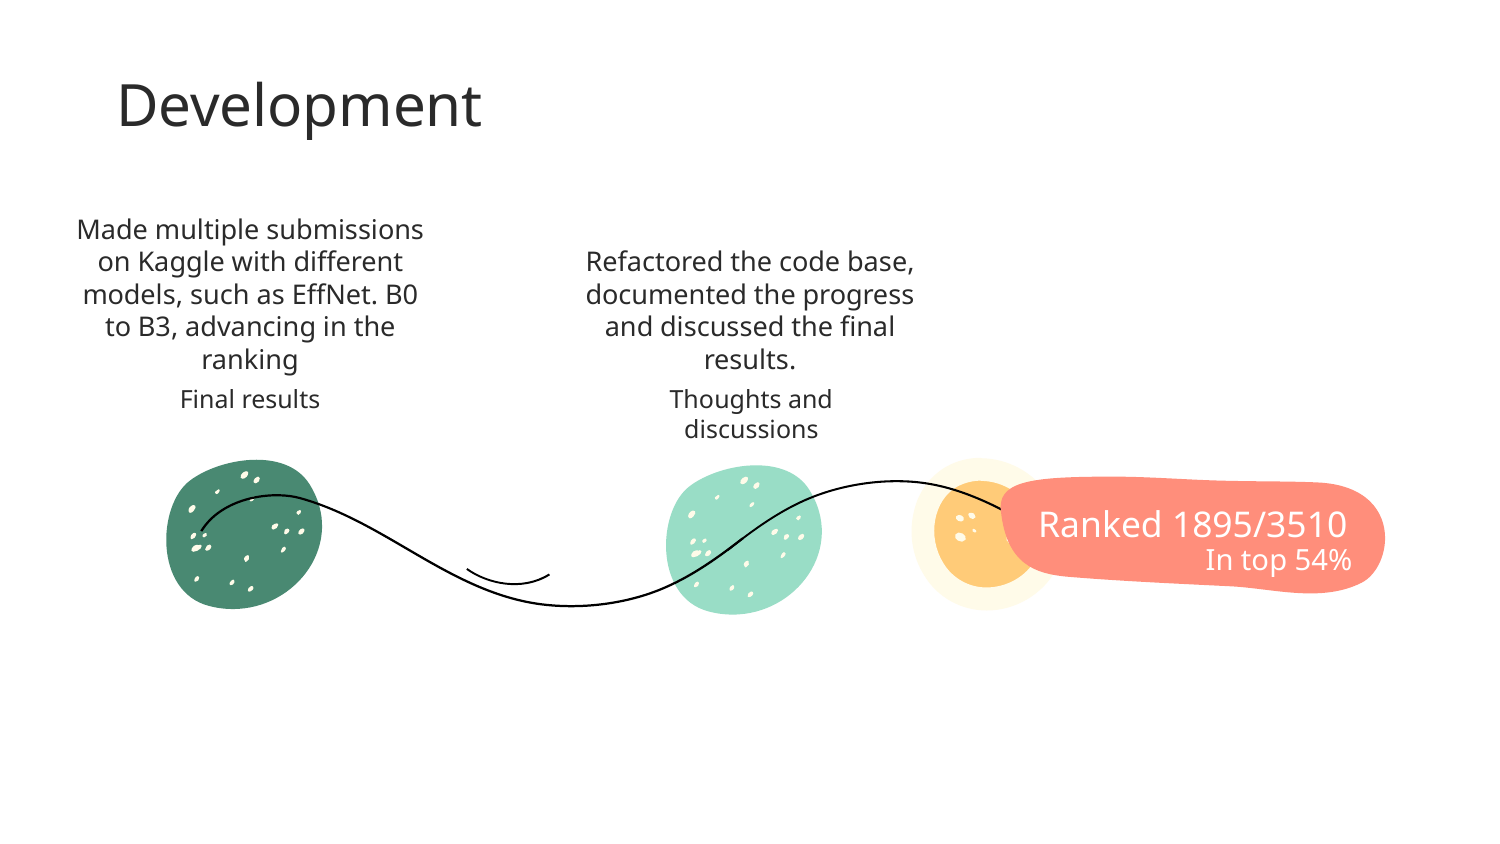

Development
Made multiple submissions on Kaggle with different models, such as EffNet. B0 to B3, advancing in the ranking
Refactored the code base, documented the progress and discussed the final results.
Final results
Thoughts and discussions
Ranked 1895/3510
In top 54%